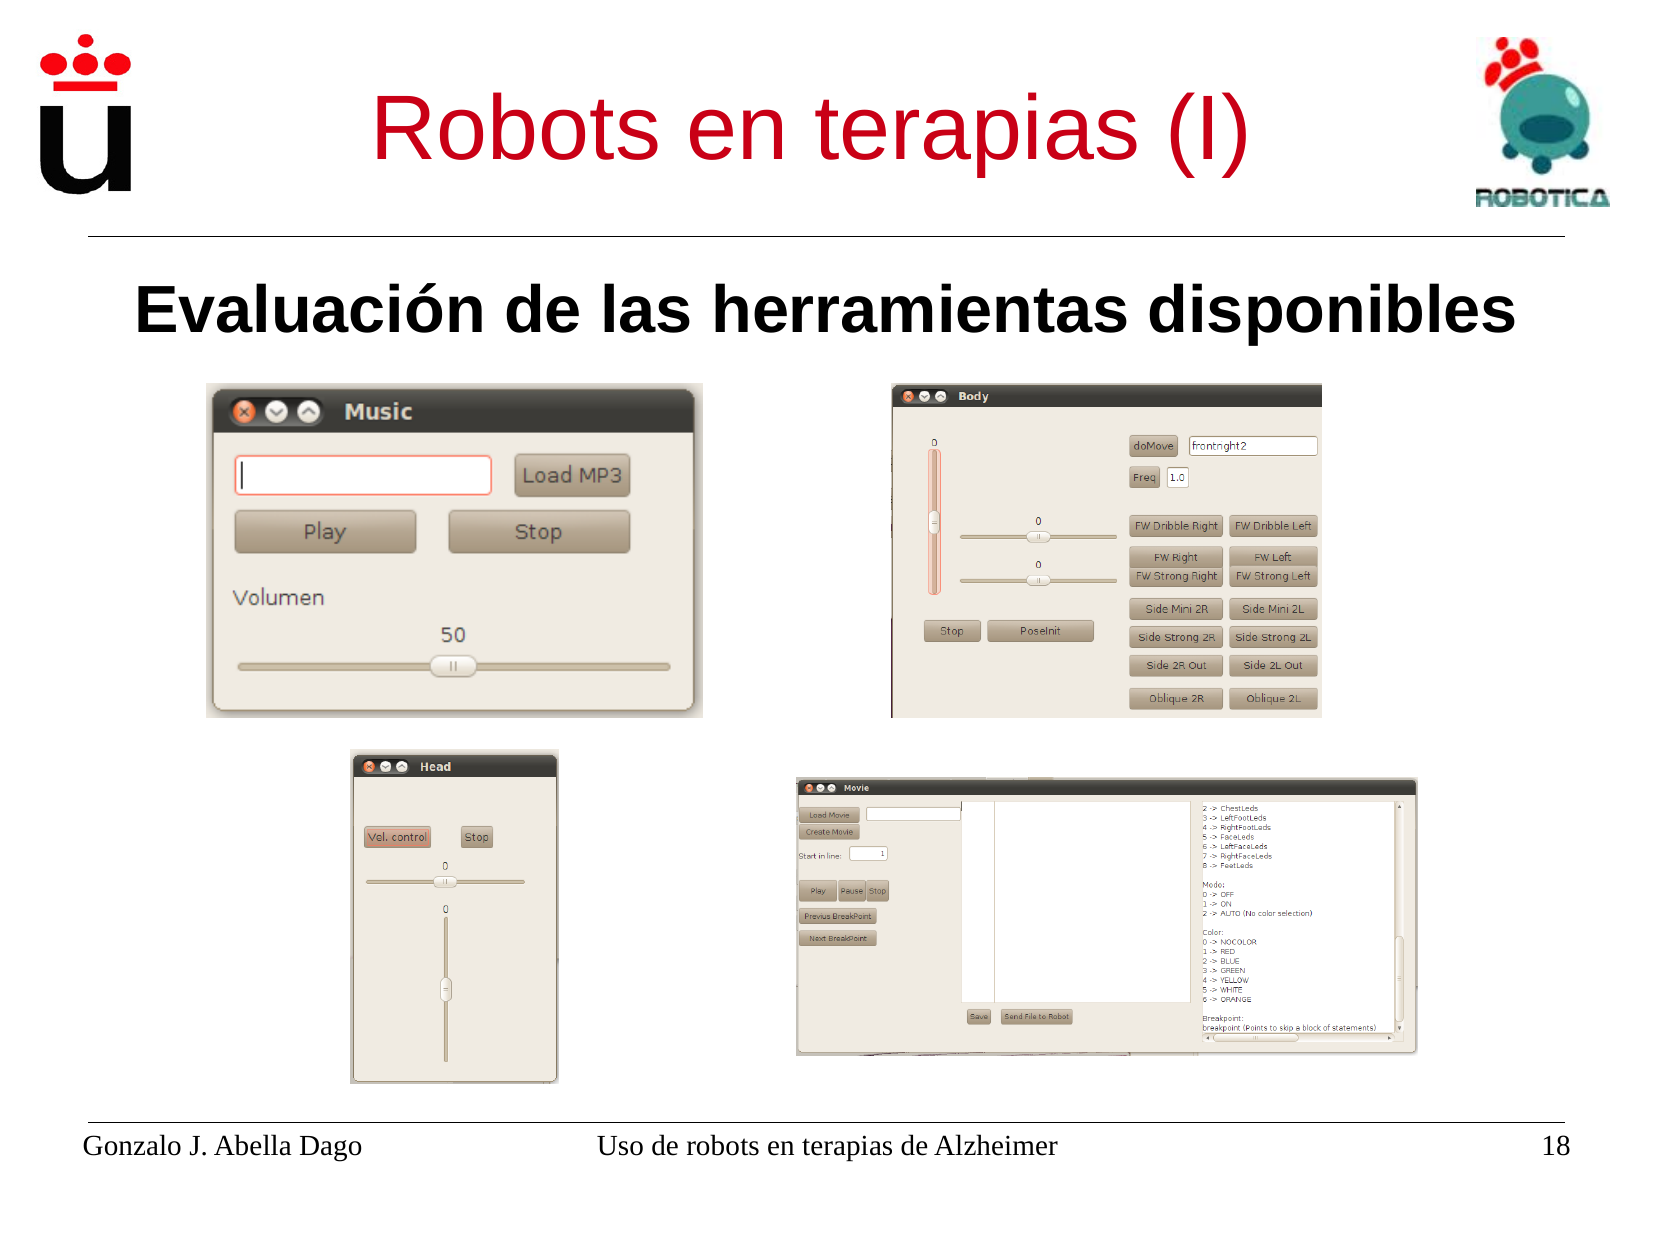

# Robots en terapias (I)
Evaluación de las herramientas disponibles
18